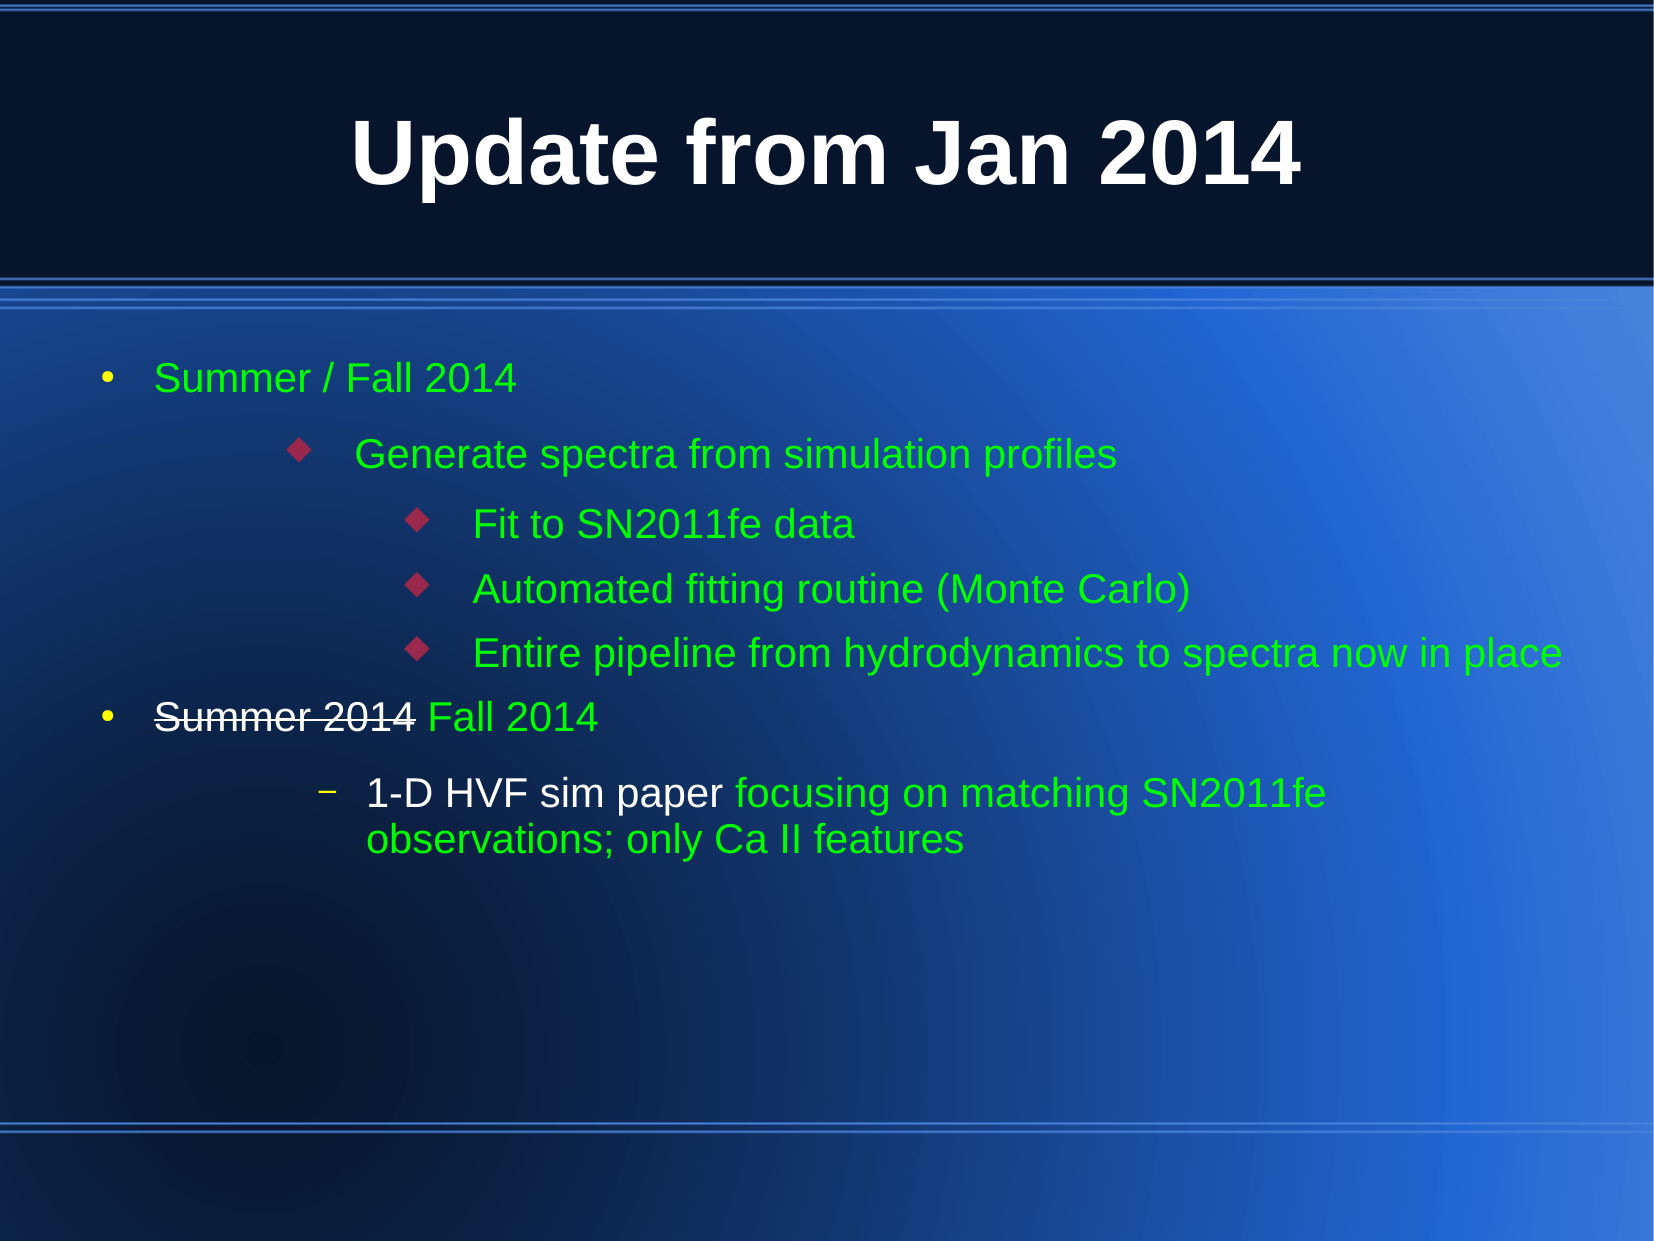

# Update from Jan 2014
Summer / Fall 2014
Generate spectra from simulation profiles
Fit to SN2011fe data
Automated fitting routine (Monte Carlo)
Entire pipeline from hydrodynamics to spectra now in place
Summer 2014 Fall 2014
1-D HVF sim paper focusing on matching SN2011fe observations; only Ca II features